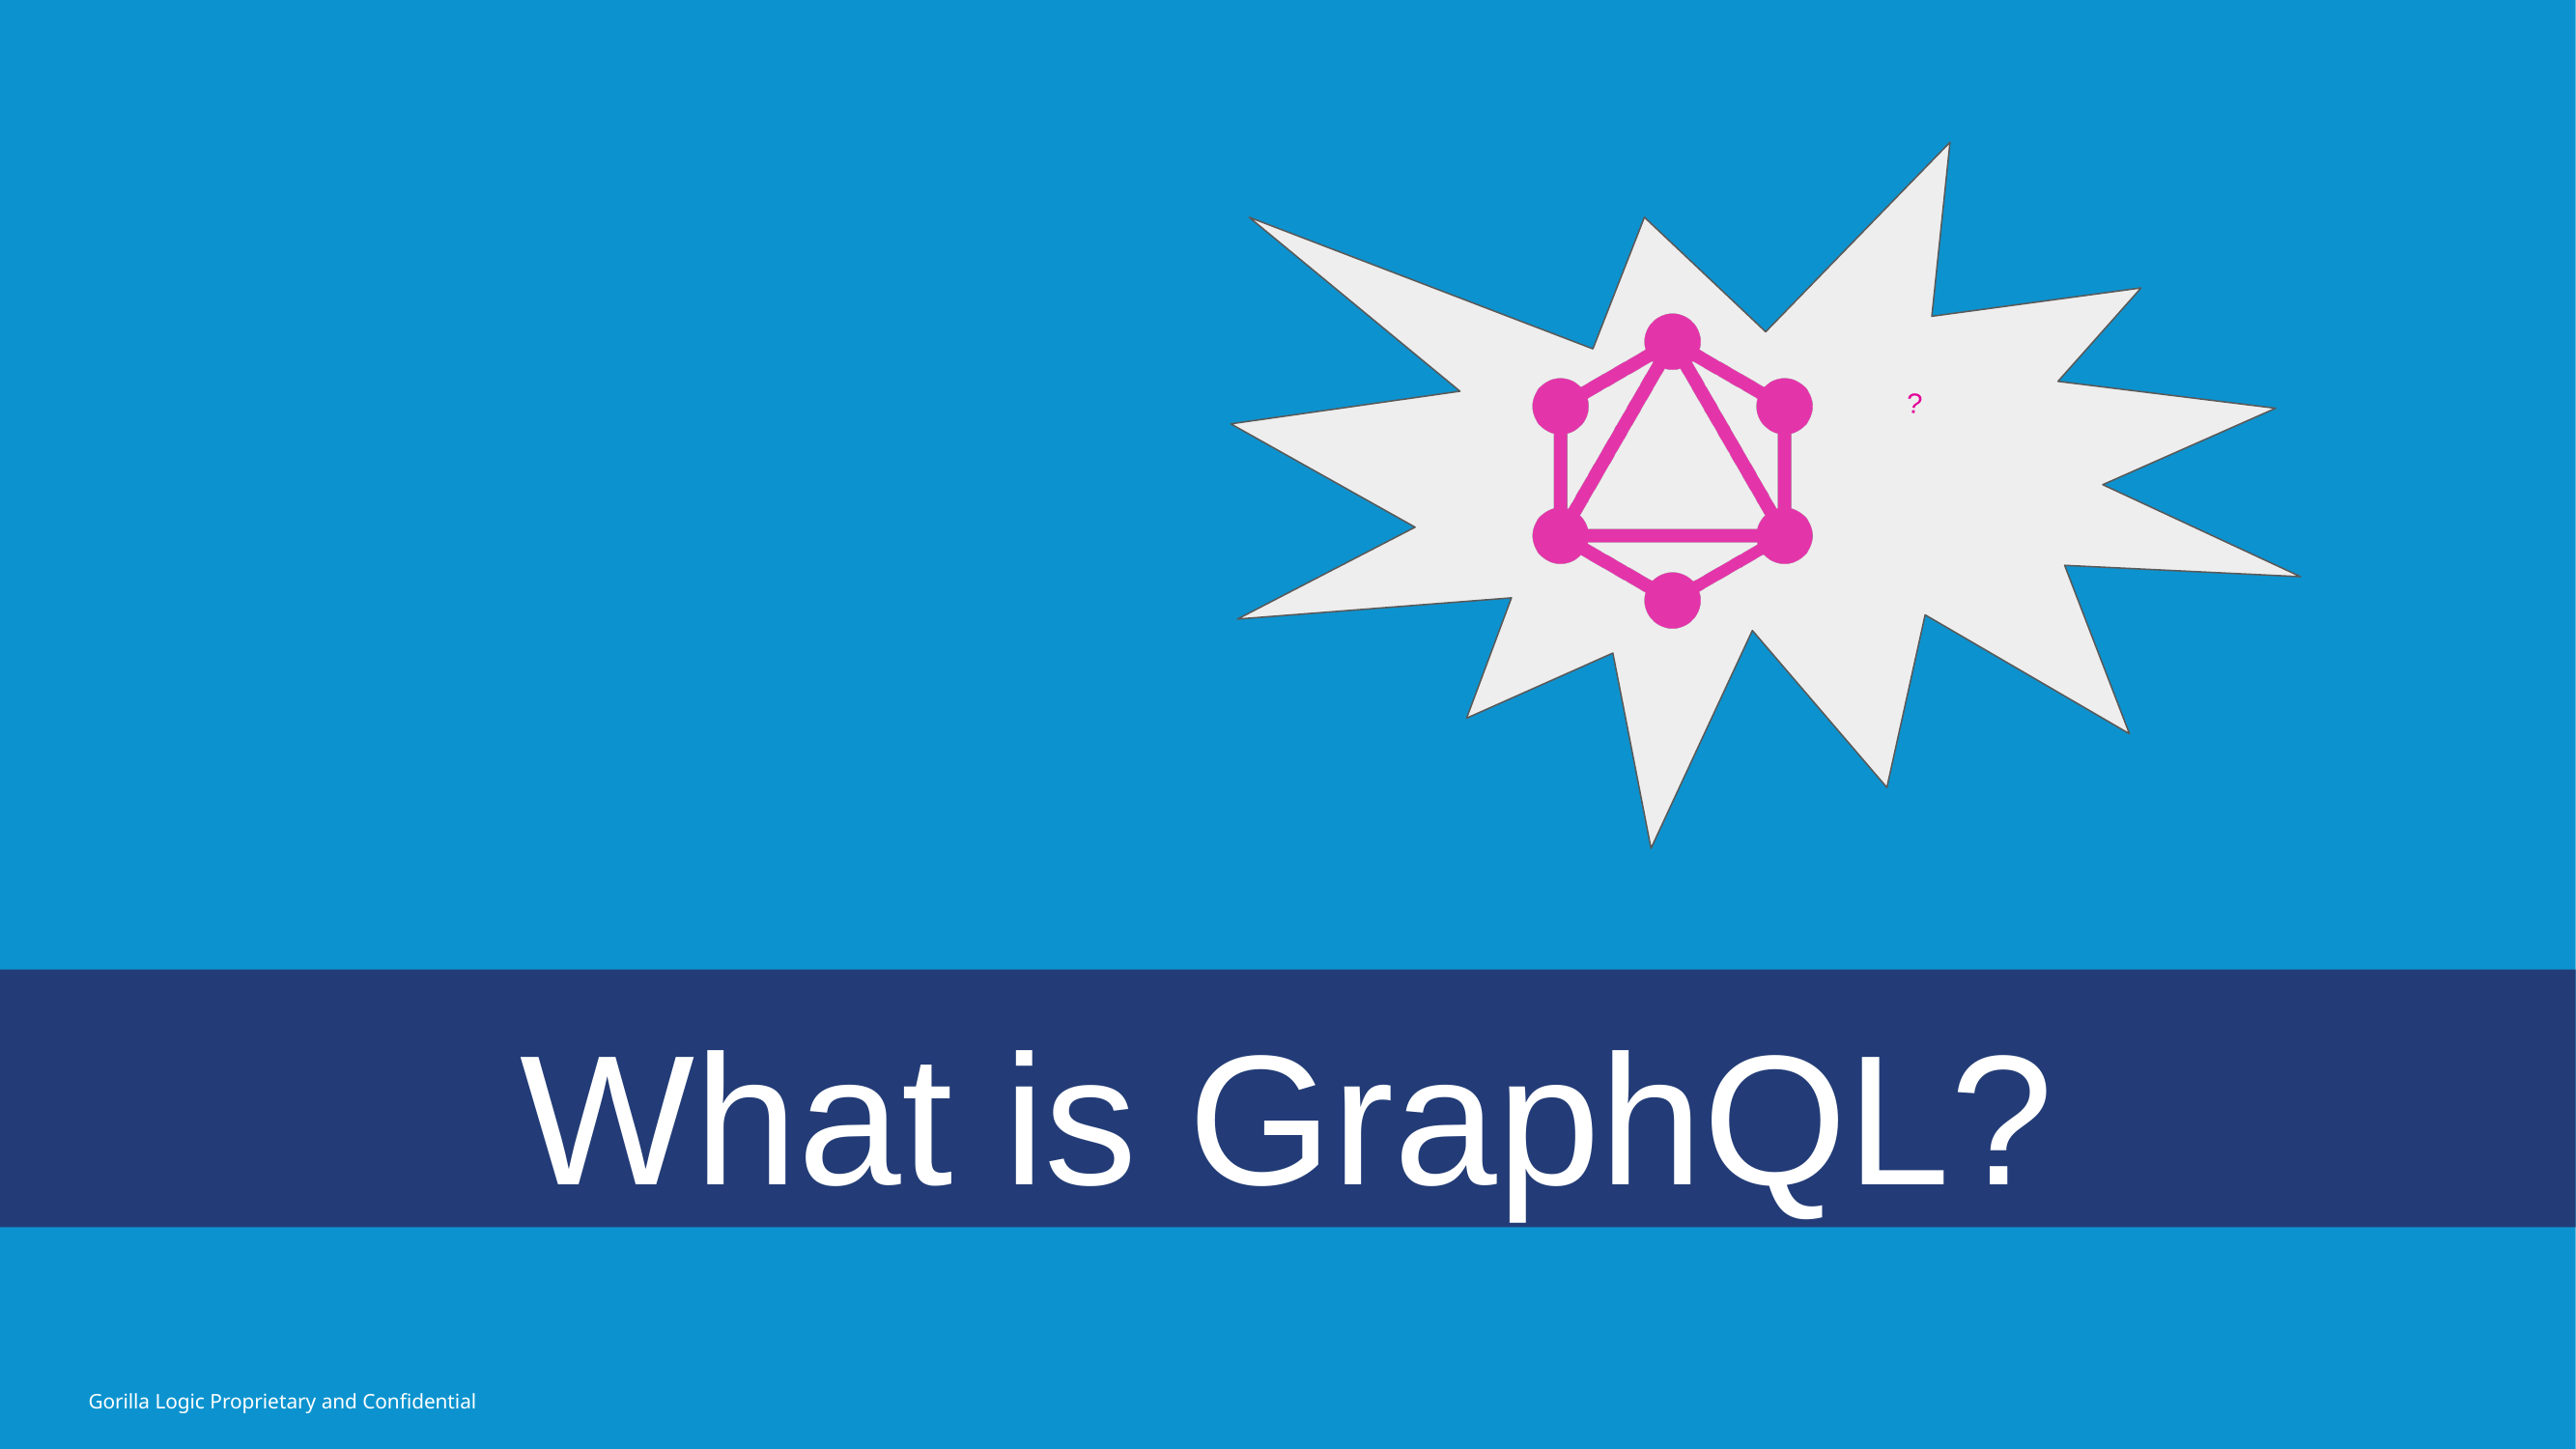

?
# What is GraphQL?
Gorilla Logic Proprietary and Confidential